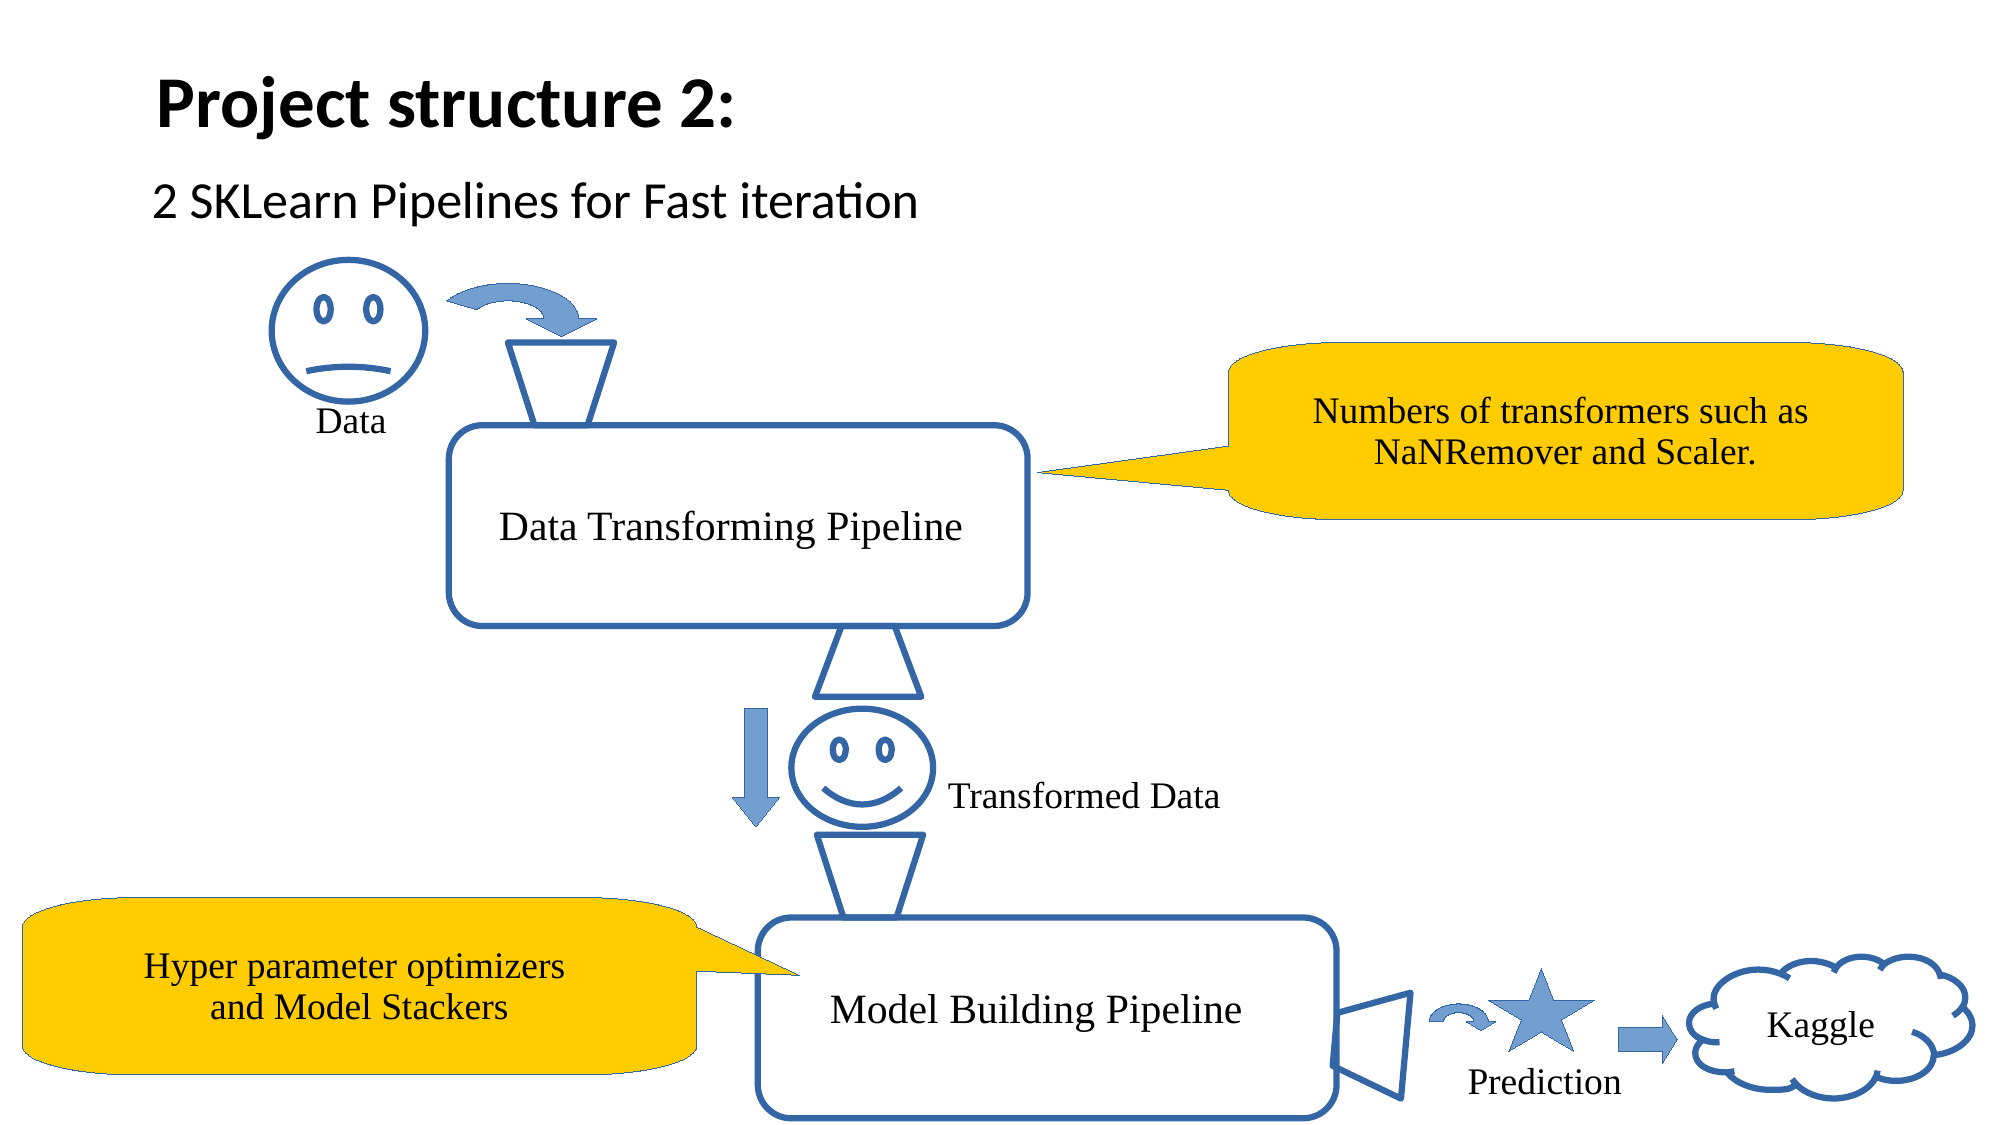

Project structure 2:
2 SKLearn Pipelines for Fast iteration
Numbers of transformers such as
NaNRemover and Scaler.
Data
Data Transforming Pipeline
Transformed Data
Hyper parameter optimizers
and Model Stackers
Kaggle
Model Building Pipeline
Prediction